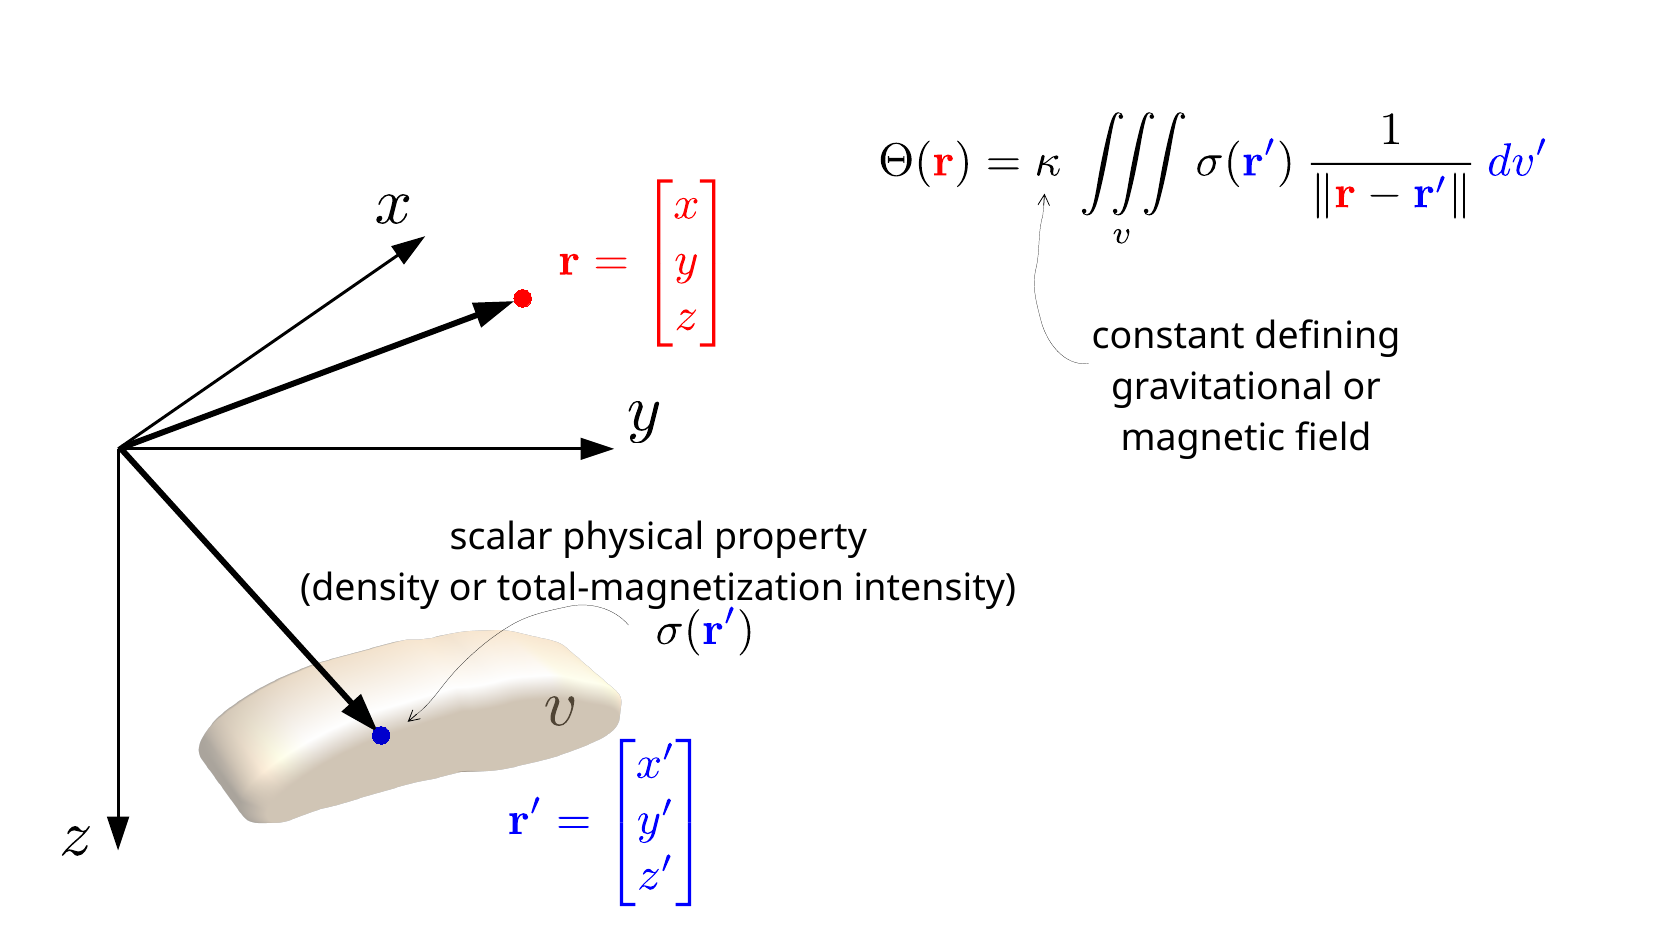

constant defining gravitational or magnetic field
scalar physical property
(density or total-magnetization intensity)